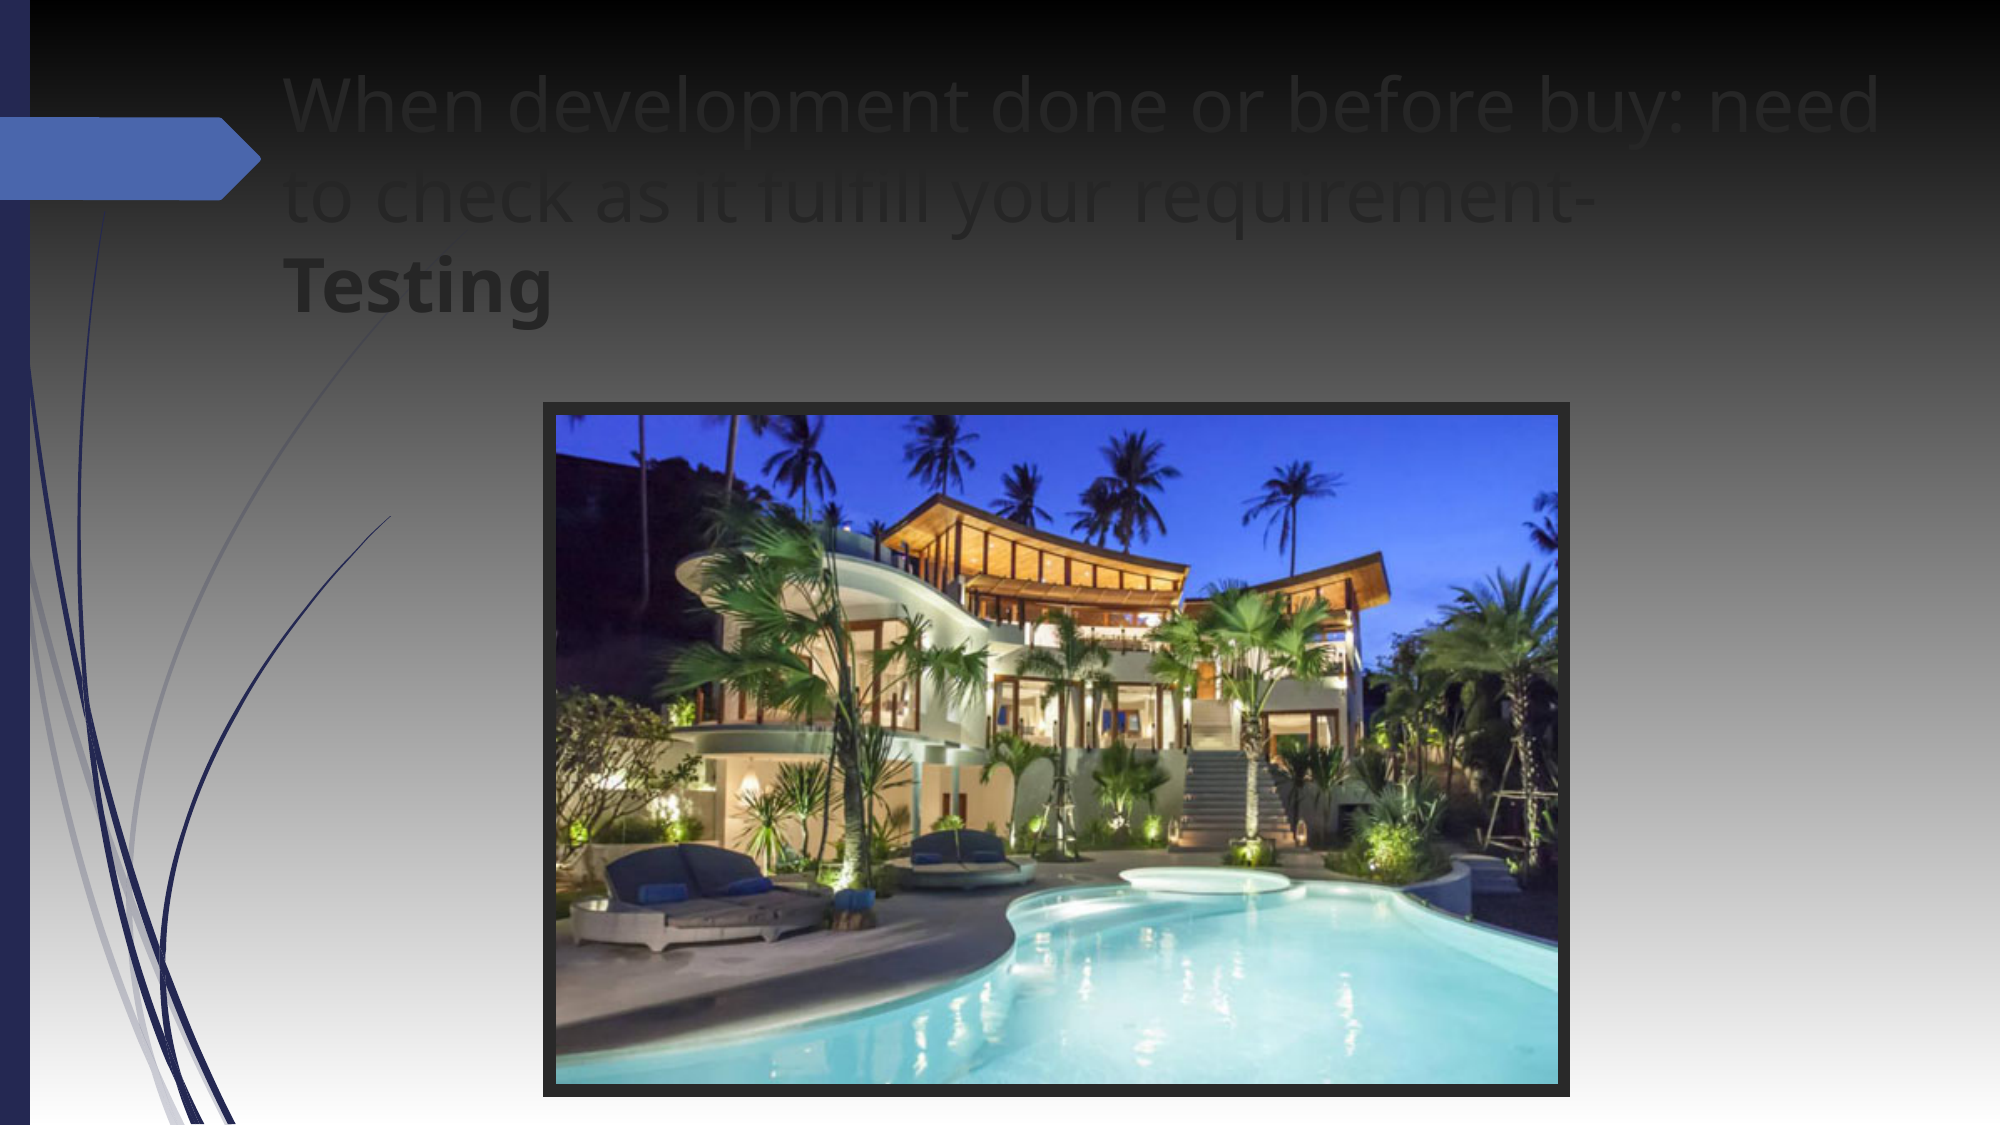

# When development done or before buy: need to check as it fulfill your requirement- Testing